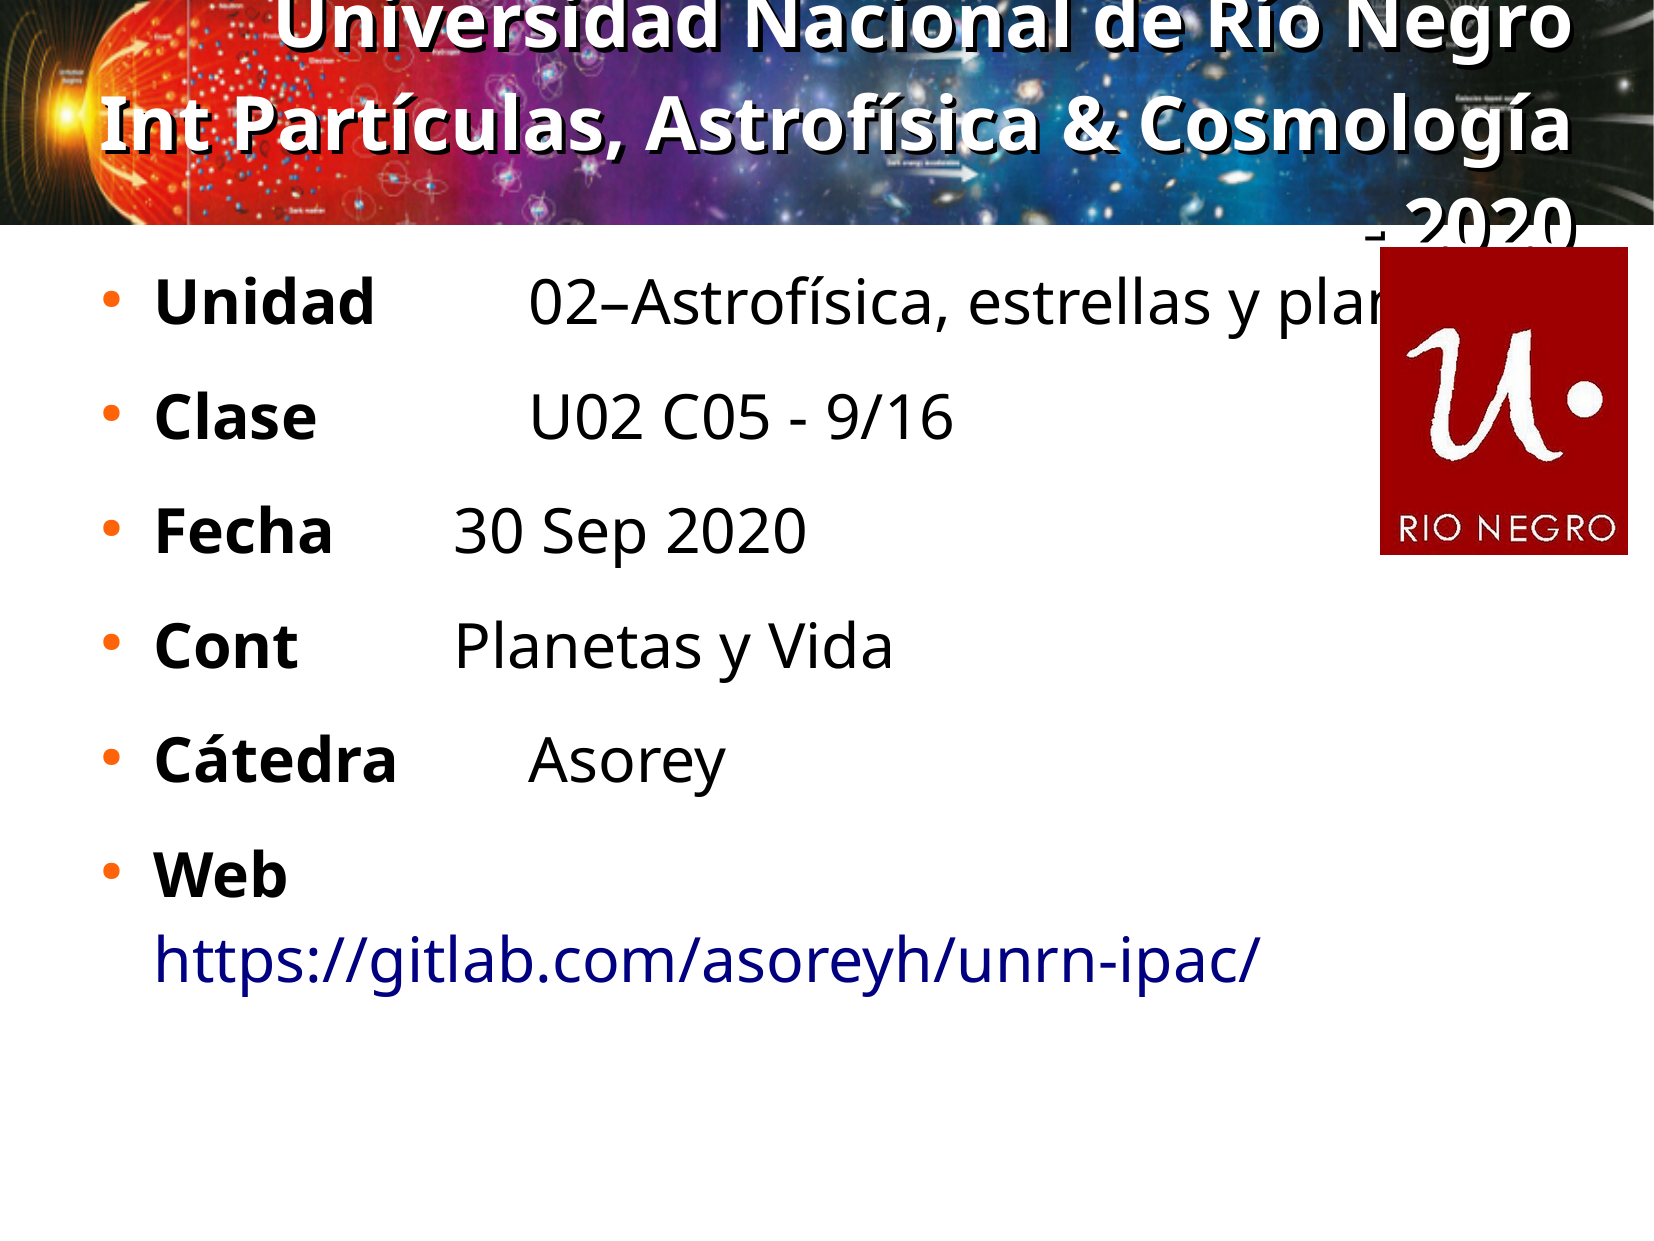

# Universidad Nacional de Río Negro Int Partículas, Astrofísica & Cosmología - 2020
Unidad 		02–Astrofísica, estrellas y planetas
Clase			U02 C05 - 9/16
Fecha		30 Sep 2020
Cont			Planetas y Vida
Cátedra		Asorey
Web 			https://gitlab.com/asoreyh/unrn-ipac/